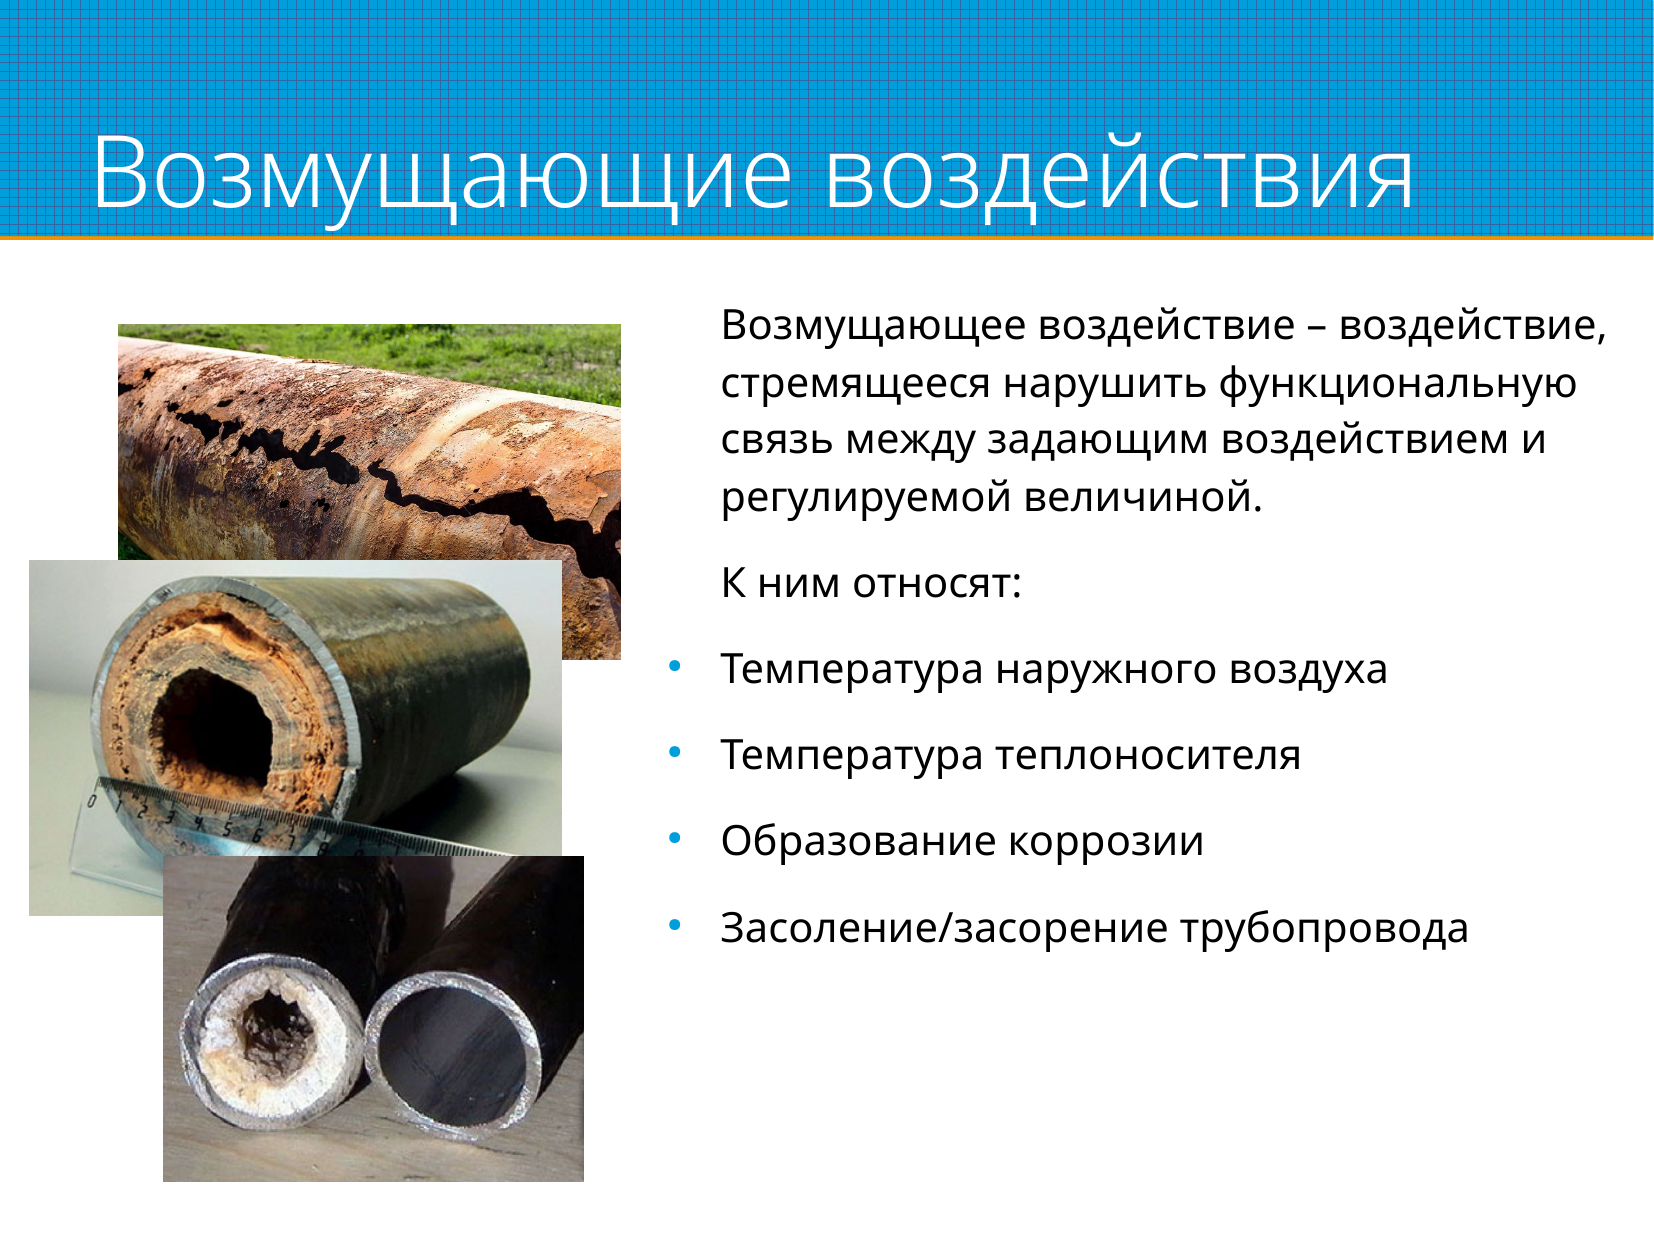

# Возмущающие воздействия
Возмущающее воздействие – воздействие, стремящееся нарушить функциональную связь между задающим воздействием и регулируемой величиной.
К ним относят:
Температура наружного воздуха
Температура теплоносителя
Образование коррозии
Засоление/засорение трубопровода